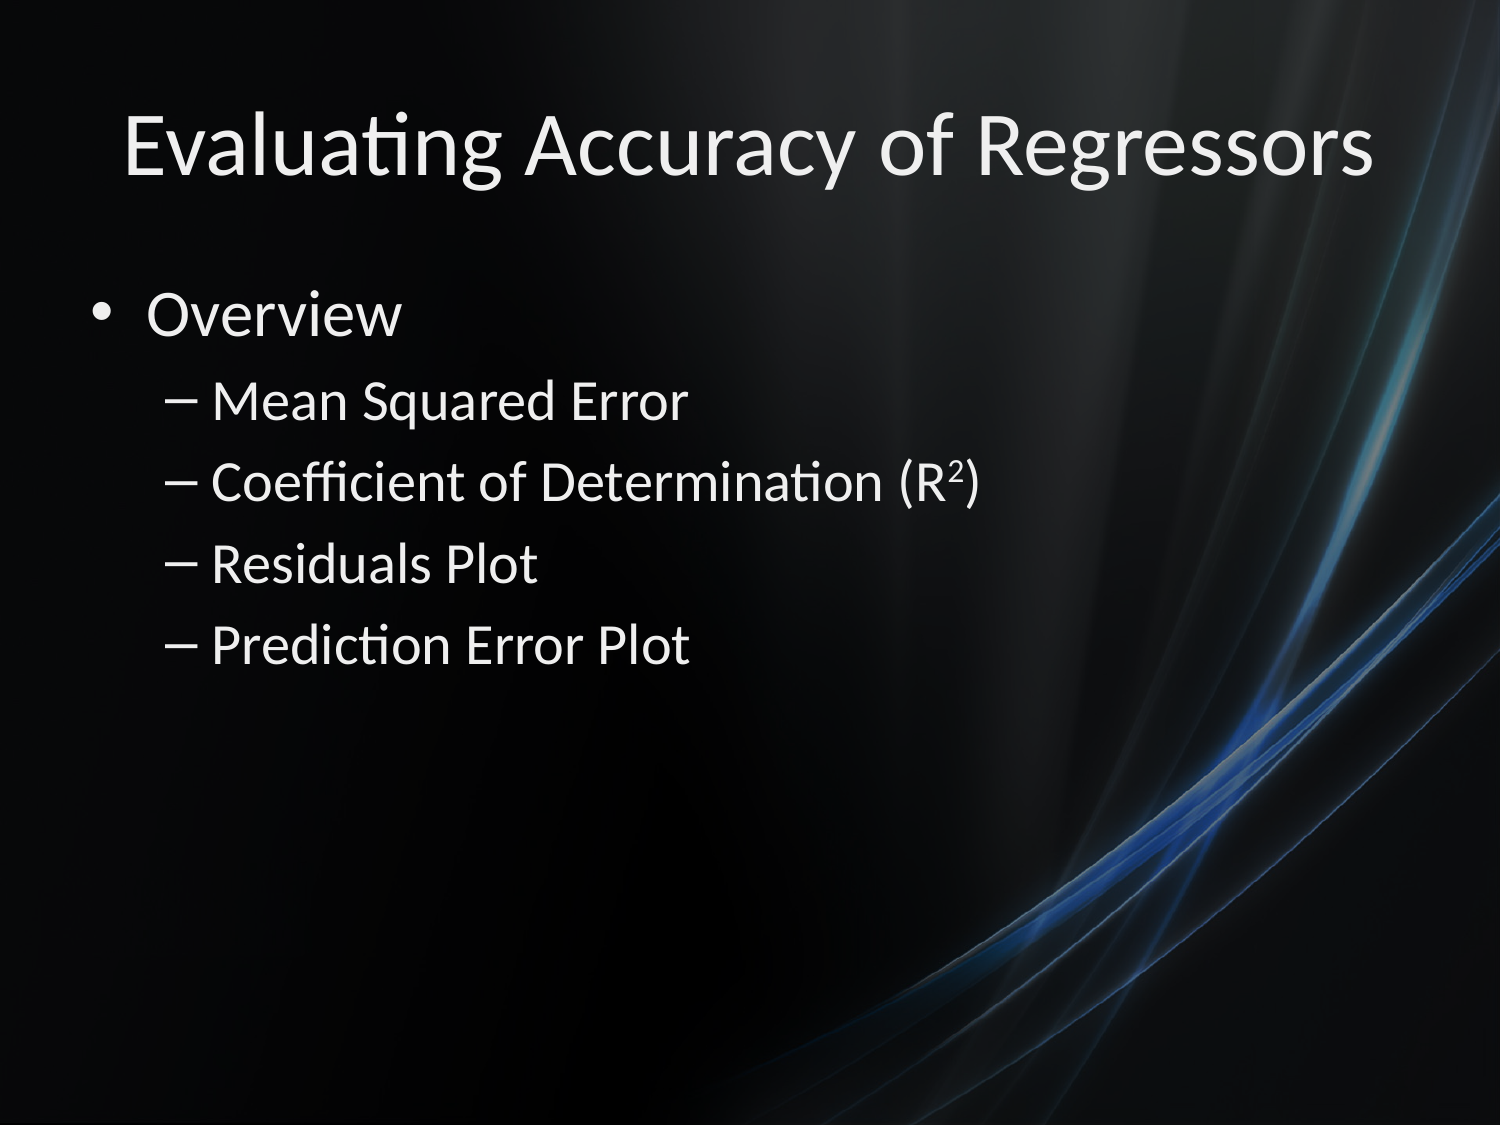

# Evaluating Accuracy of Regressors
Overview
Mean Squared Error
Coefficient of Determination (R2)
Residuals Plot
Prediction Error Plot